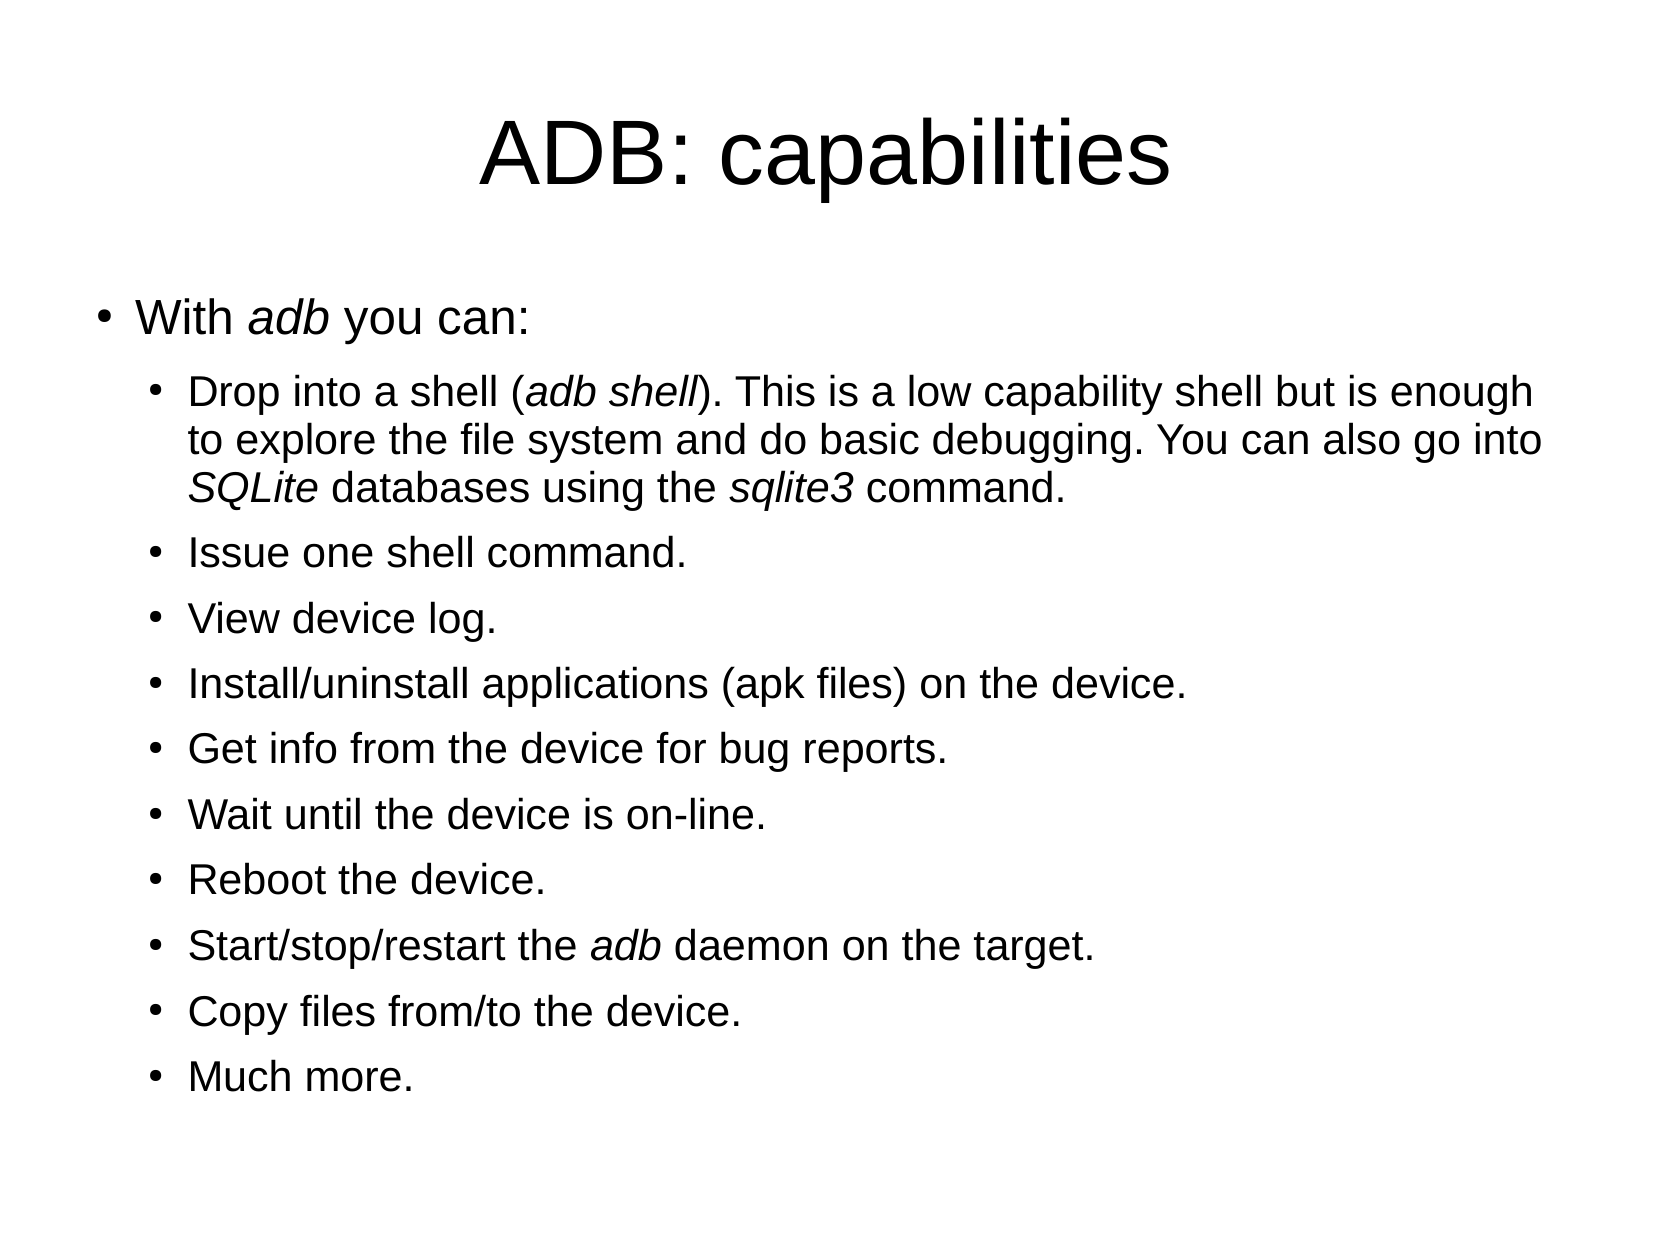

# ADB: capabilities
With adb you can:
Drop into a shell (adb shell). This is a low capability shell but is enough to explore the file system and do basic debugging. You can also go into SQLite databases using the sqlite3 command.
Issue one shell command.
View device log.
Install/uninstall applications (apk files) on the device.
Get info from the device for bug reports.
Wait until the device is on-line.
Reboot the device.
Start/stop/restart the adb daemon on the target.
Copy files from/to the device.
Much more.